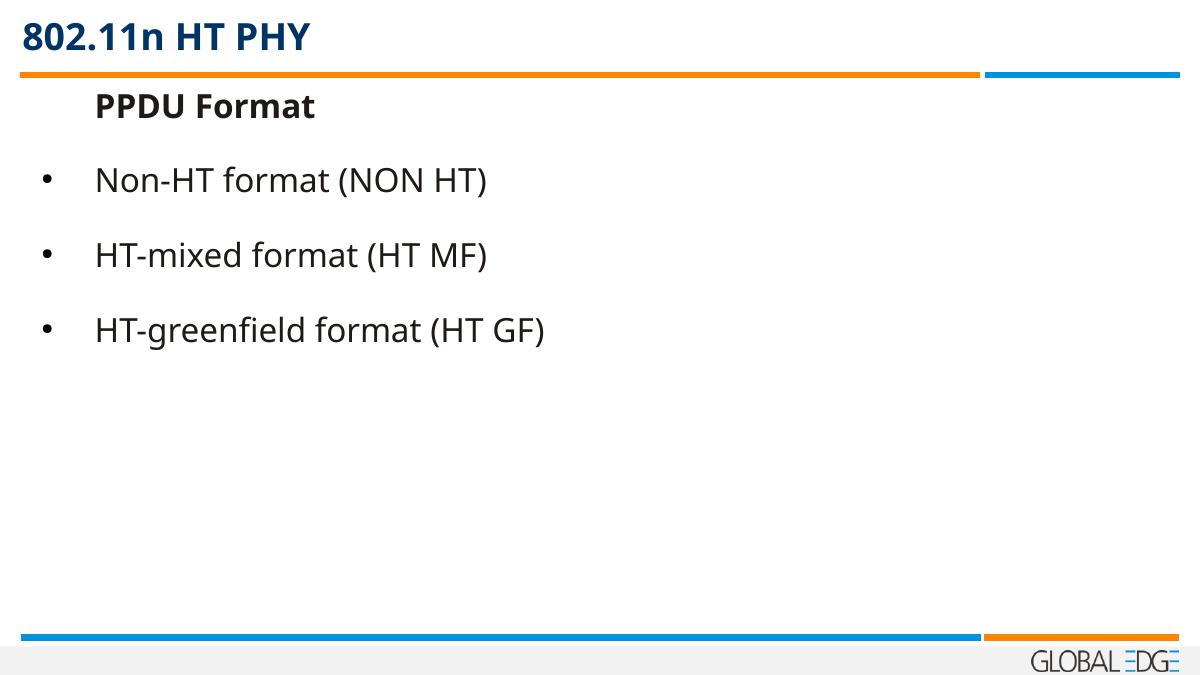

# 802.11n HT PHY
PPDU Format
Non-HT format (NON HT)
HT-mixed format (HT MF)
HT-greenfield format (HT GF)